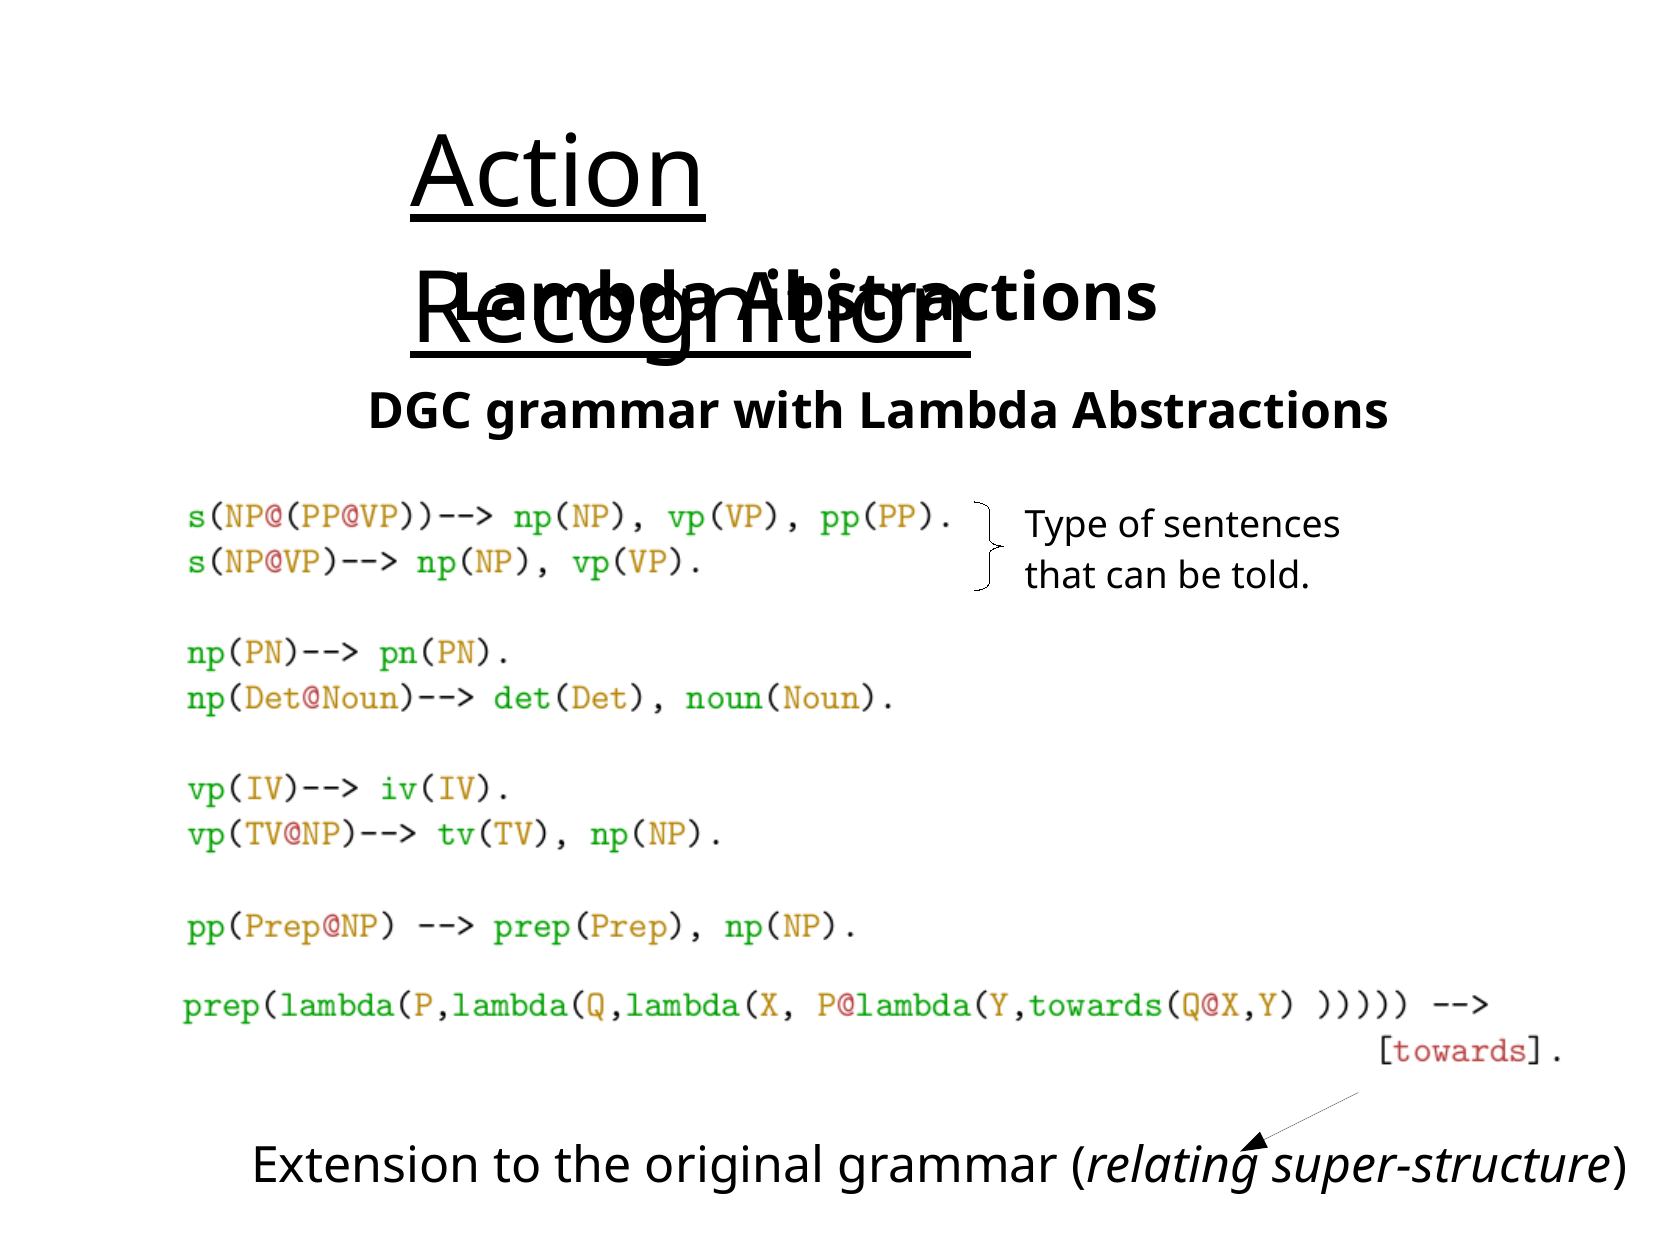

Action Recognition
Lambda Abstractions
DGC grammar with Lambda Abstractions
Type of sentences
that can be told.
Extension to the original grammar (relating super-structure)